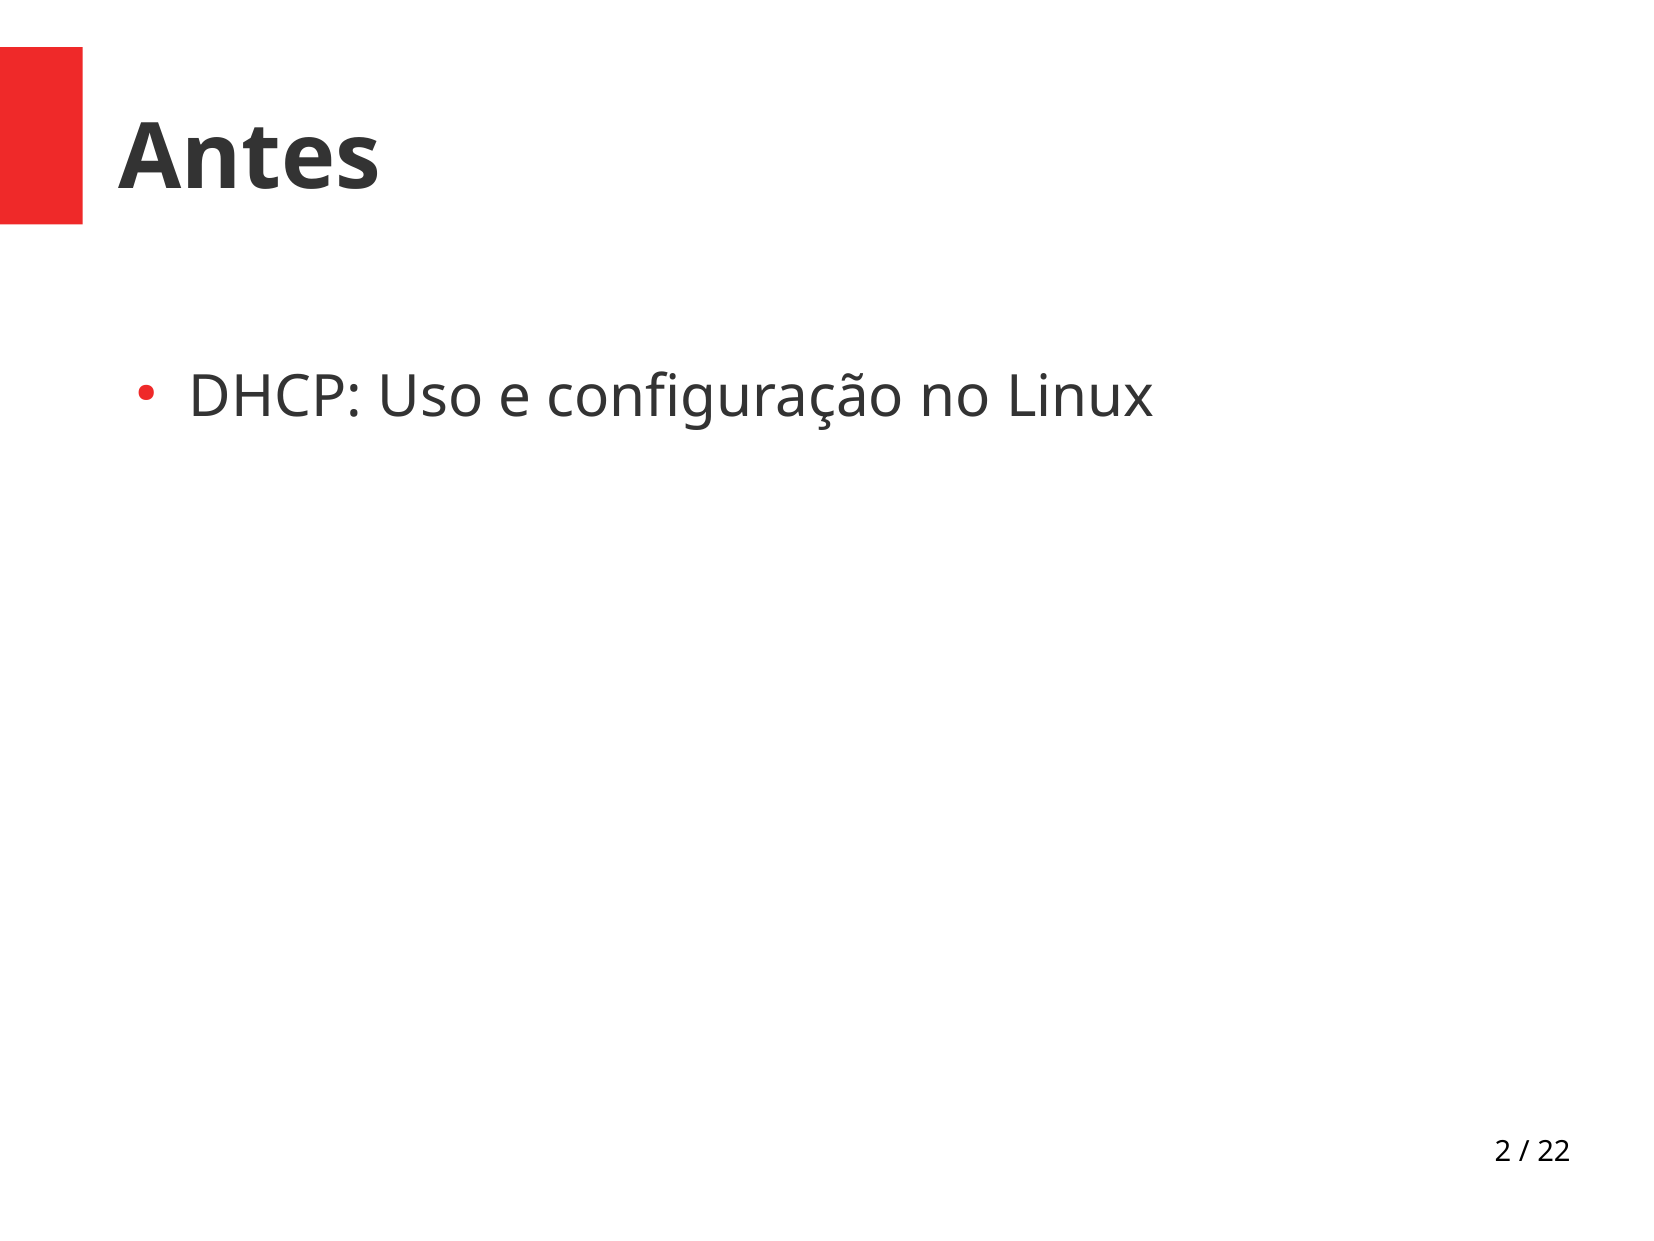

# Antes
DHCP: Uso e configuração no Linux
2